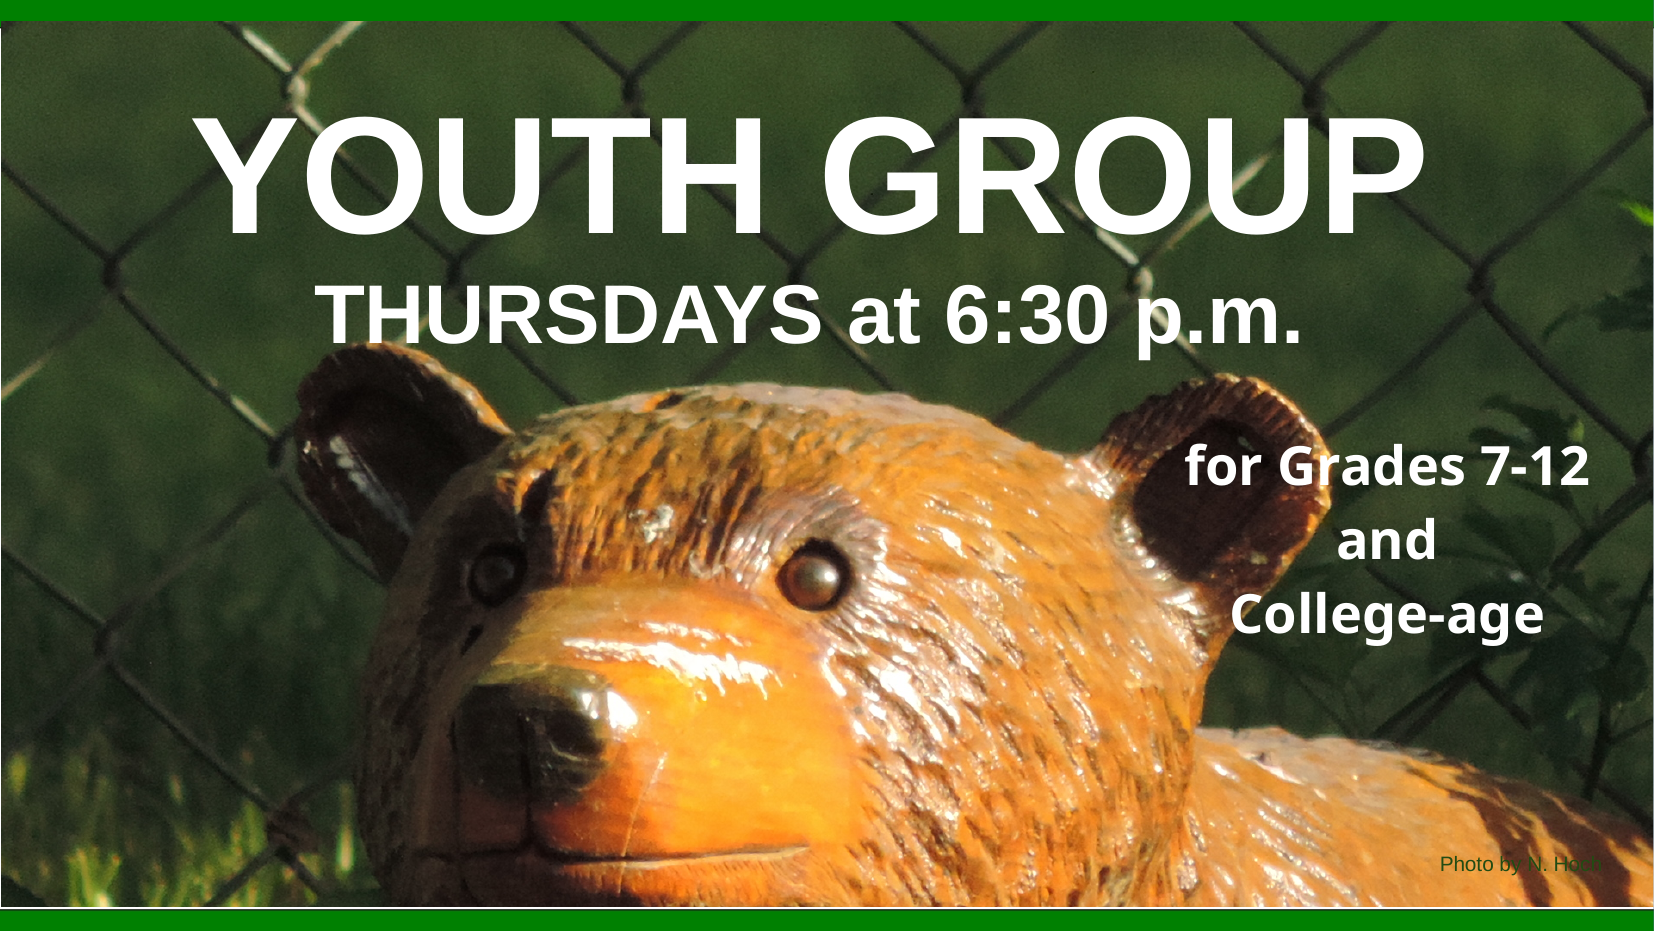

YOUTH GROUP
THURSDAYS at 6:30 p.m.
for Grades 7-12
and
College-age
Photo by N. Hoch